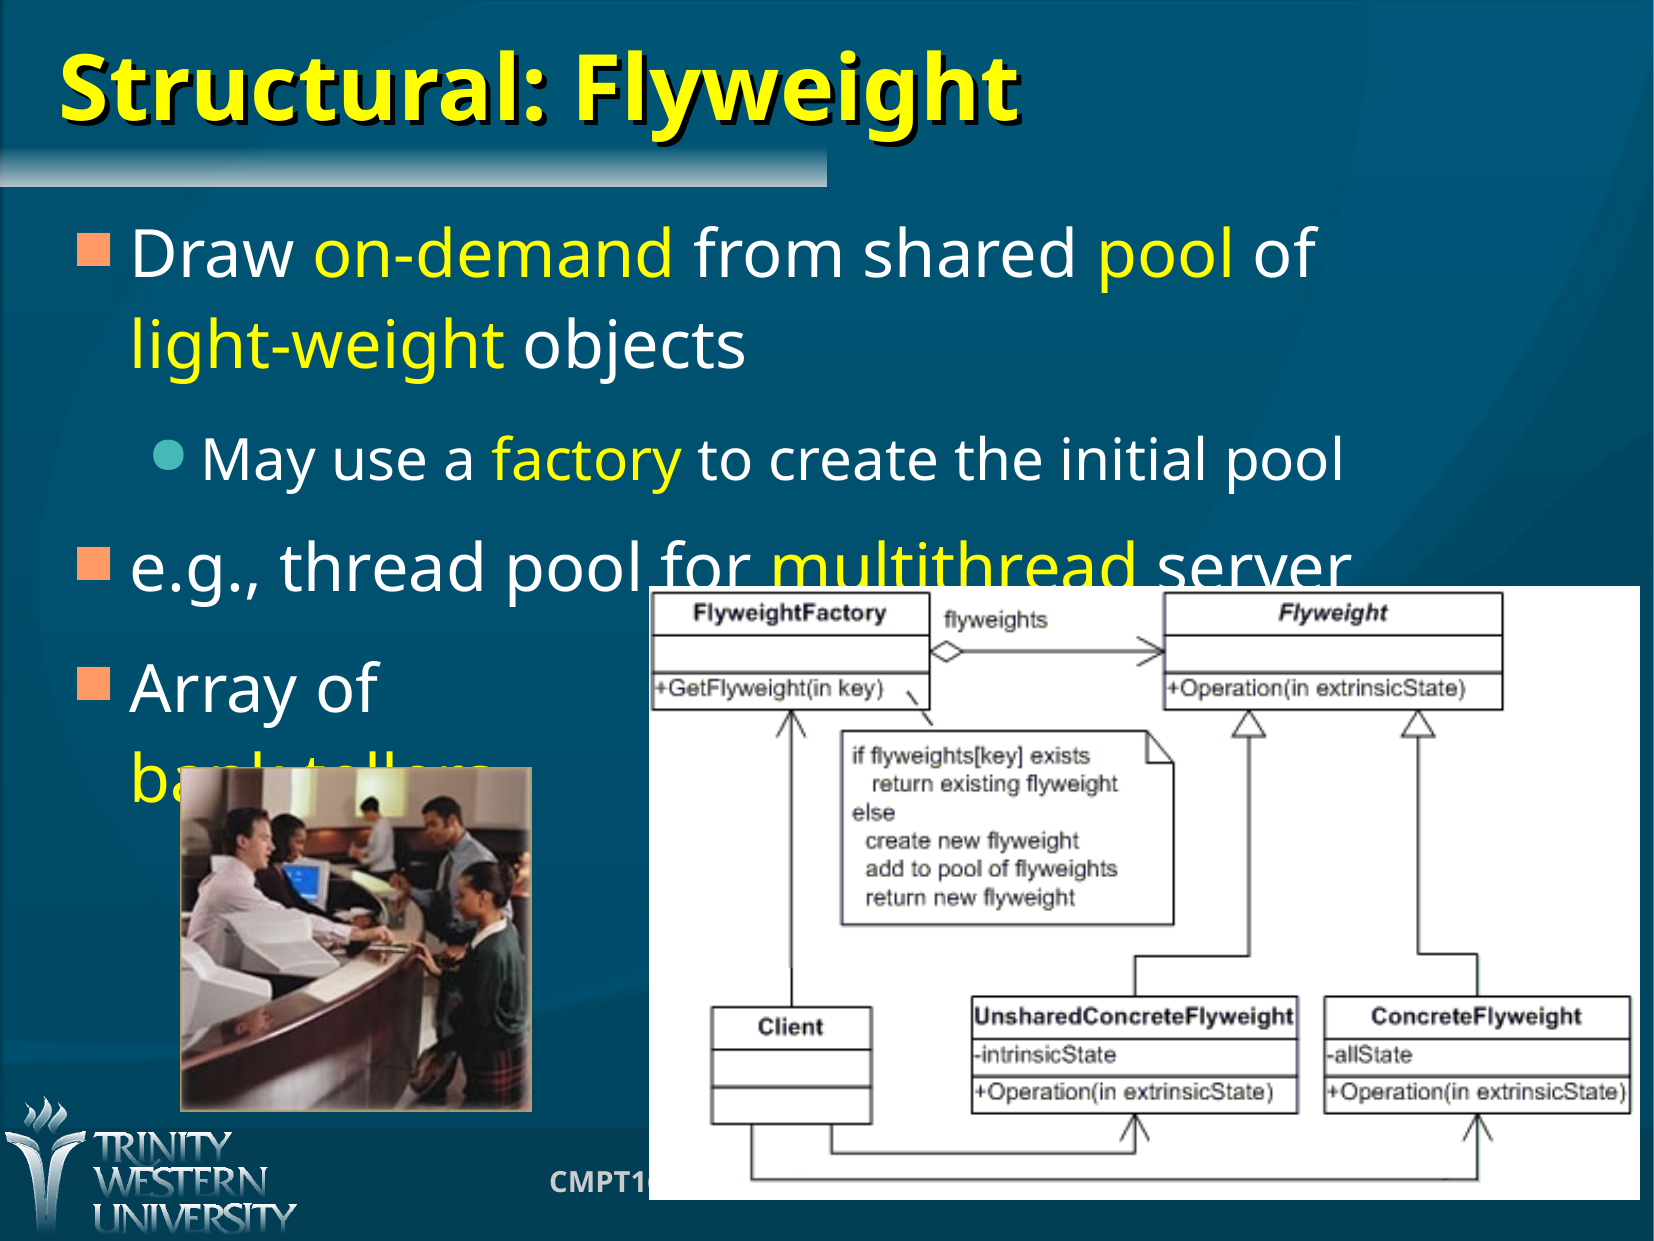

# Structural: Flyweight
Draw on-demand from shared pool of
light-weight objects
May use a factory to create the initial pool
e.g., thread pool for multithread server
Array of
bank tellers
CMPT166: design patterns
5 Apr 2011
8